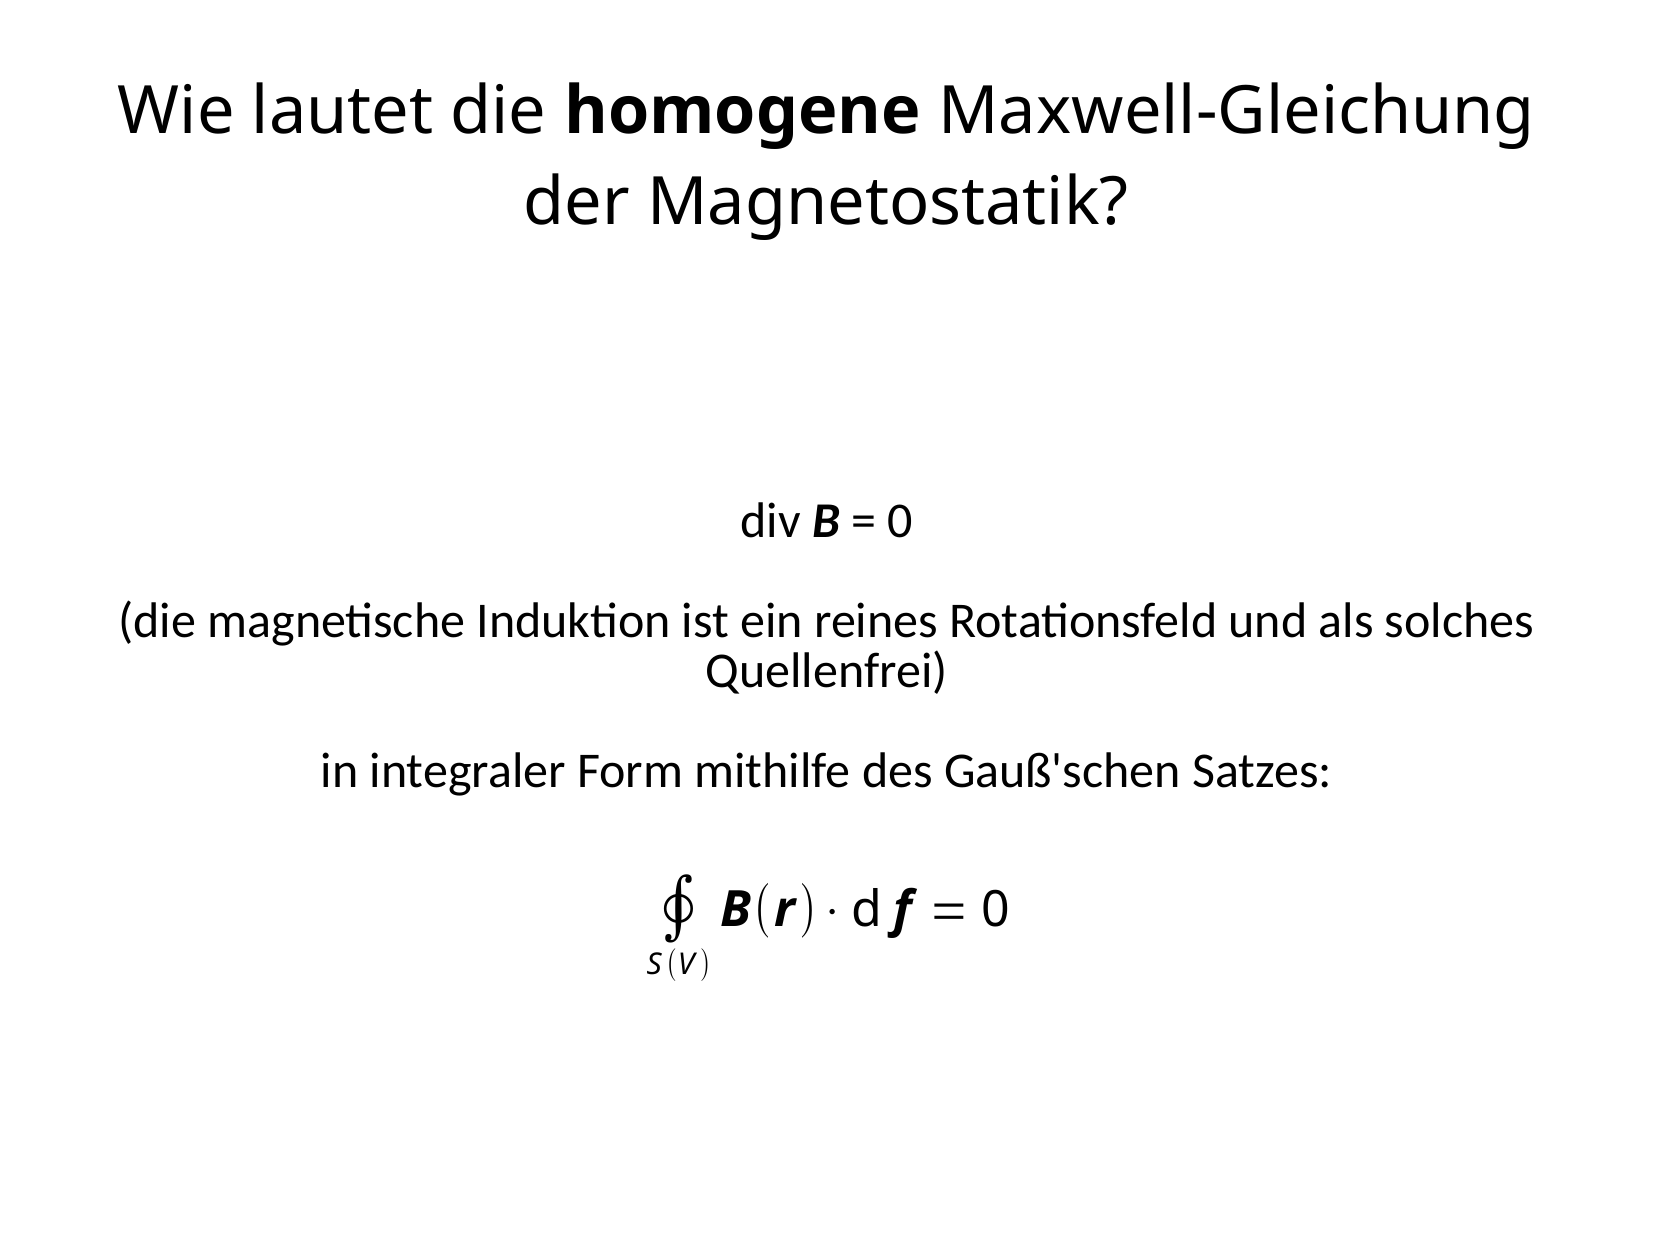

# Wie lautet die homogene Maxwell-Gleichung der Magnetostatik?
div B = 0
(die magnetische Induktion ist ein reines Rotationsfeld und als solches Quellenfrei)
in integraler Form mithilfe des Gauß'schen Satzes: